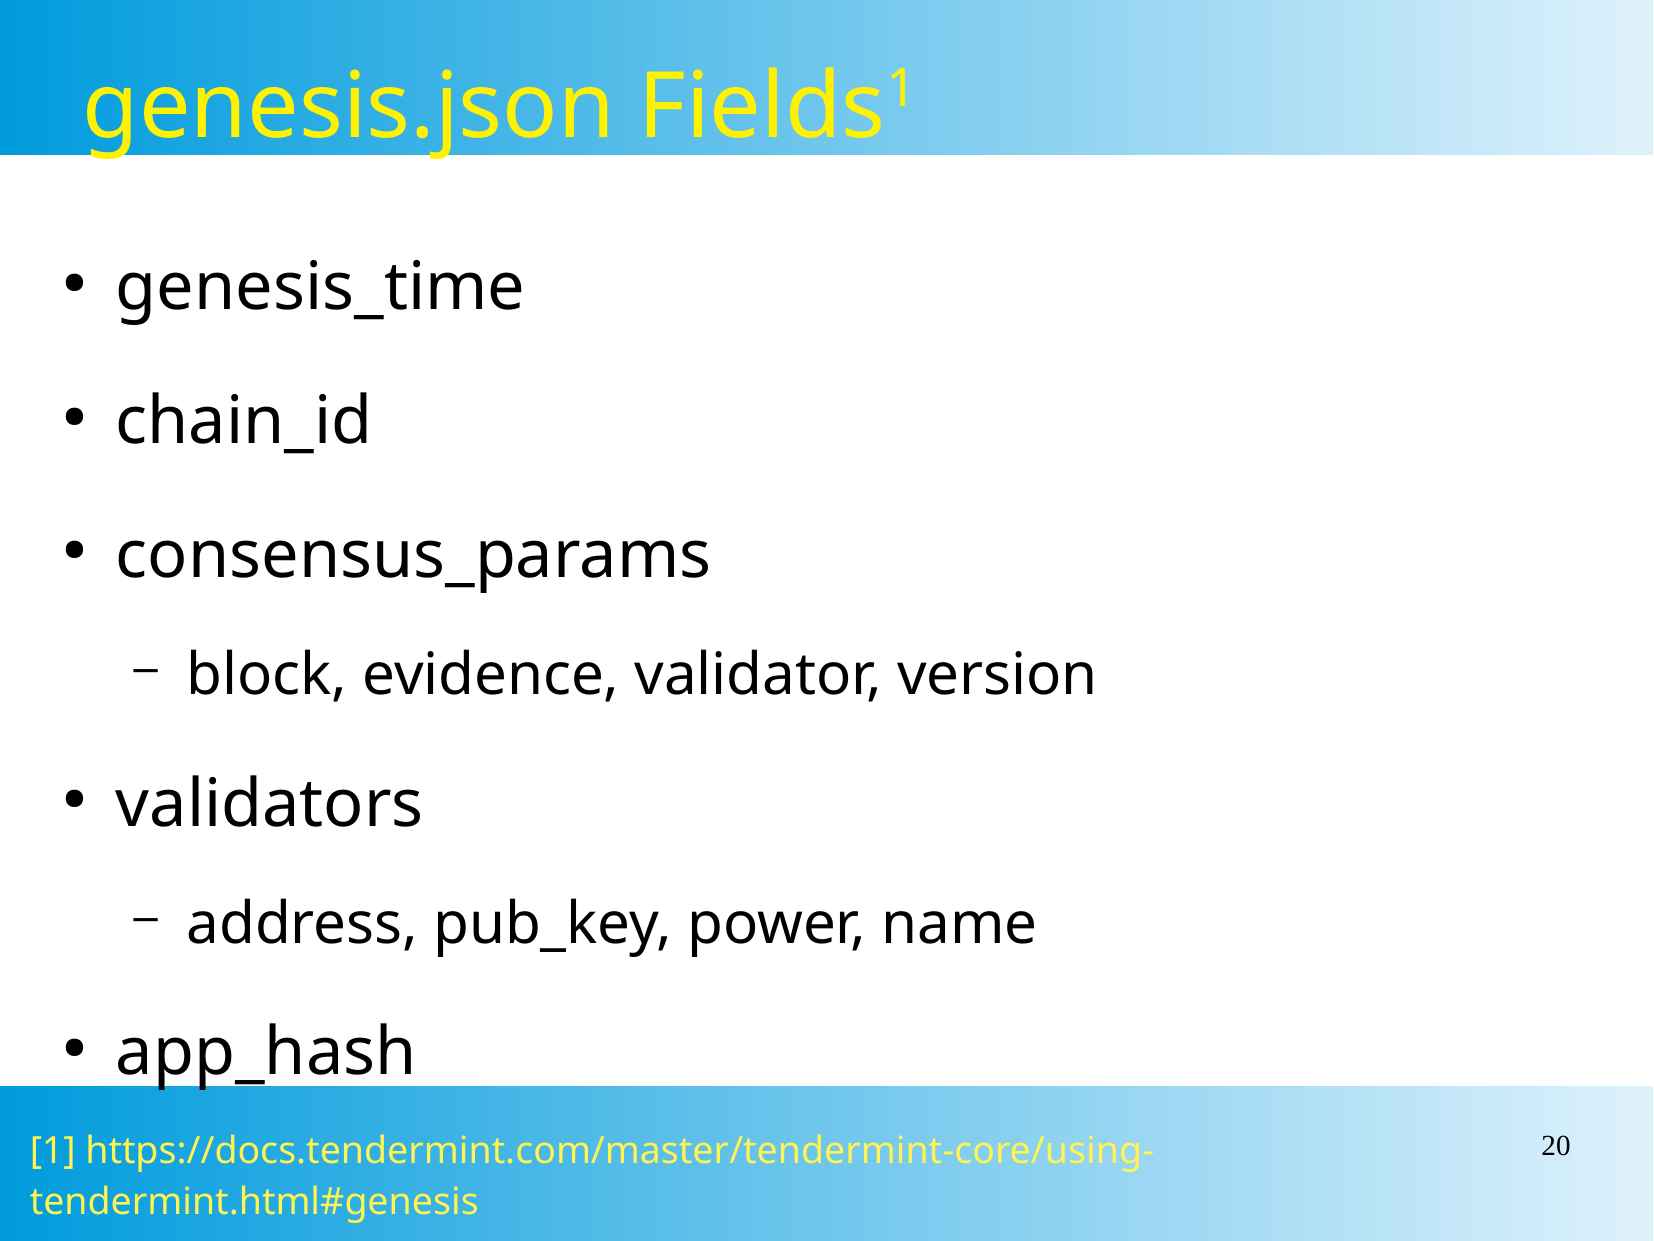

# genesis.json Fields1
genesis_time
chain_id
consensus_params
block, evidence, validator, version
validators
address, pub_key, power, name
app_hash
[1] https://docs.tendermint.com/master/tendermint-core/using-tendermint.html#genesis
20